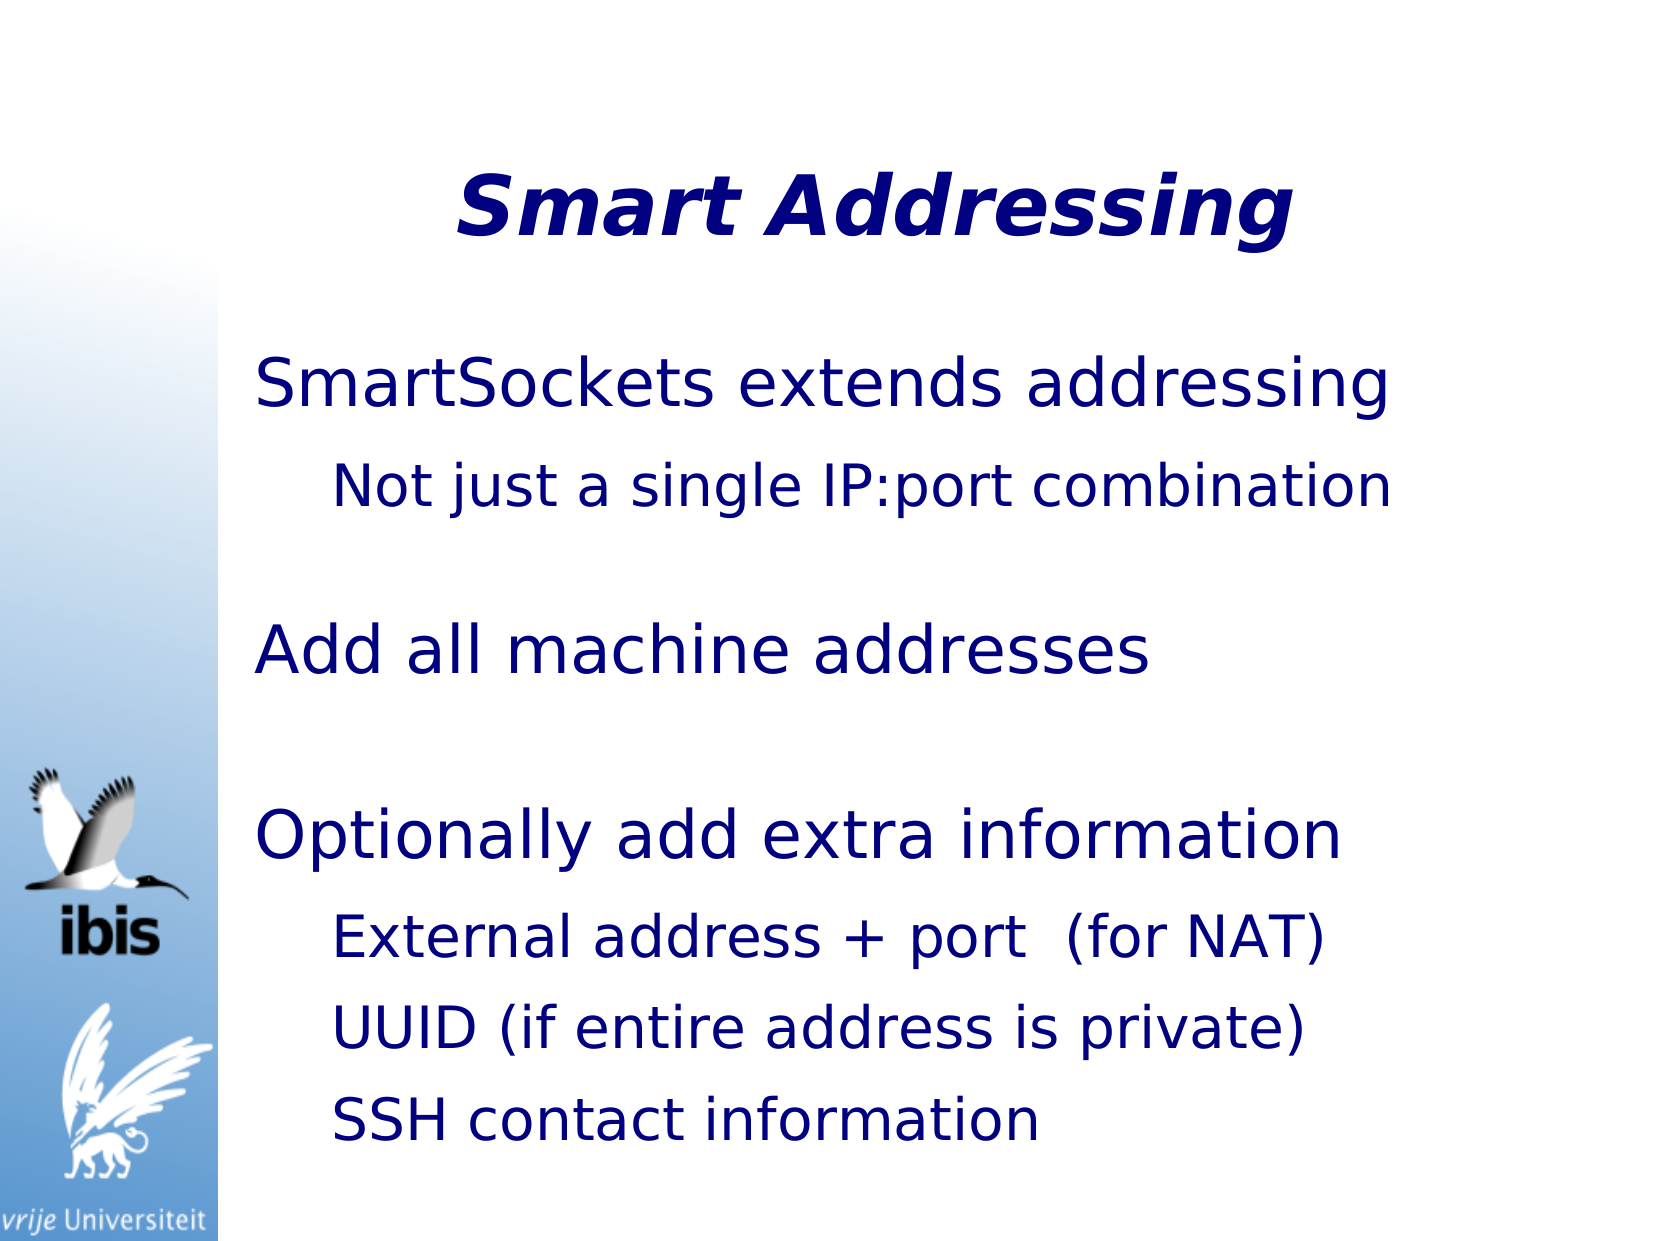

Smart Addressing
# SmartSockets extends addressing
Not just a single IP:port combination
Add all machine addresses
Optionally add extra information
External address + port (for NAT)
UUID (if entire address is private)
SSH contact information